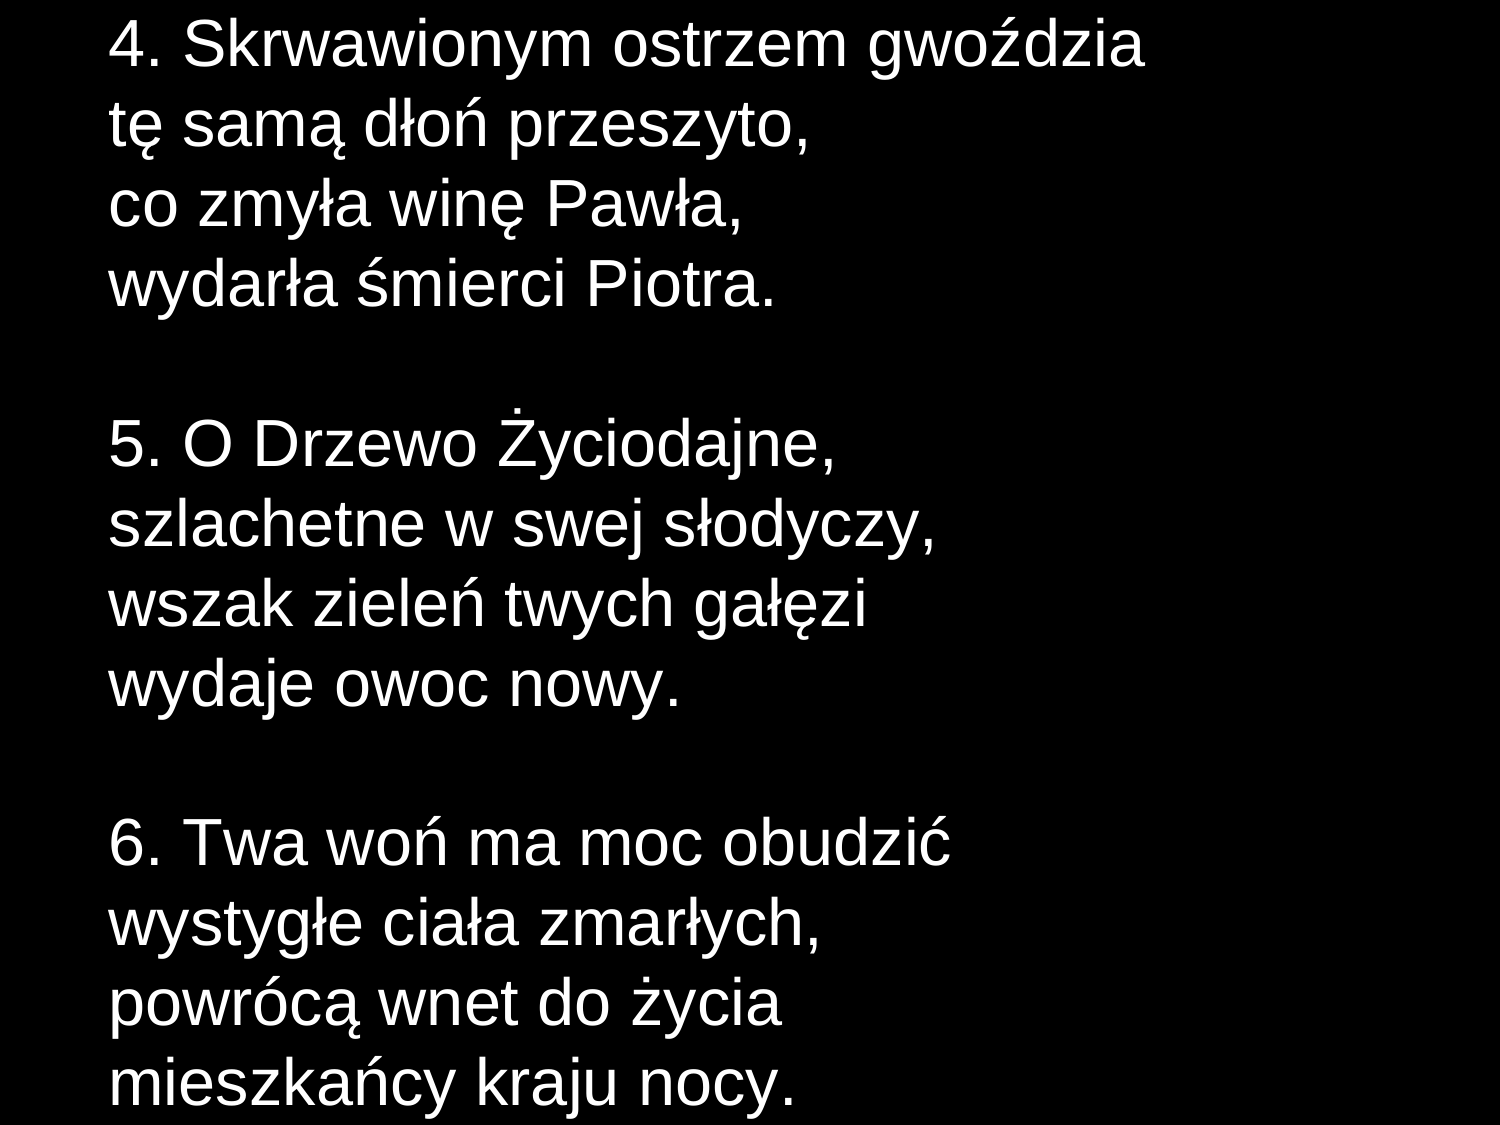

4. Skrwawionym ostrzem gwoździa
tę samą dłoń przeszyto,
co zmyła winę Pawła,
wydarła śmierci Piotra.
5. O Drzewo Życiodajne,
szlachetne w swej słodyczy,
wszak zieleń twych gałęzi
wydaje owoc nowy.
6. Twa woń ma moc obudzić
wystygłe ciała zmarłych,
powrócą wnet do życia
mieszkańcy kraju nocy.